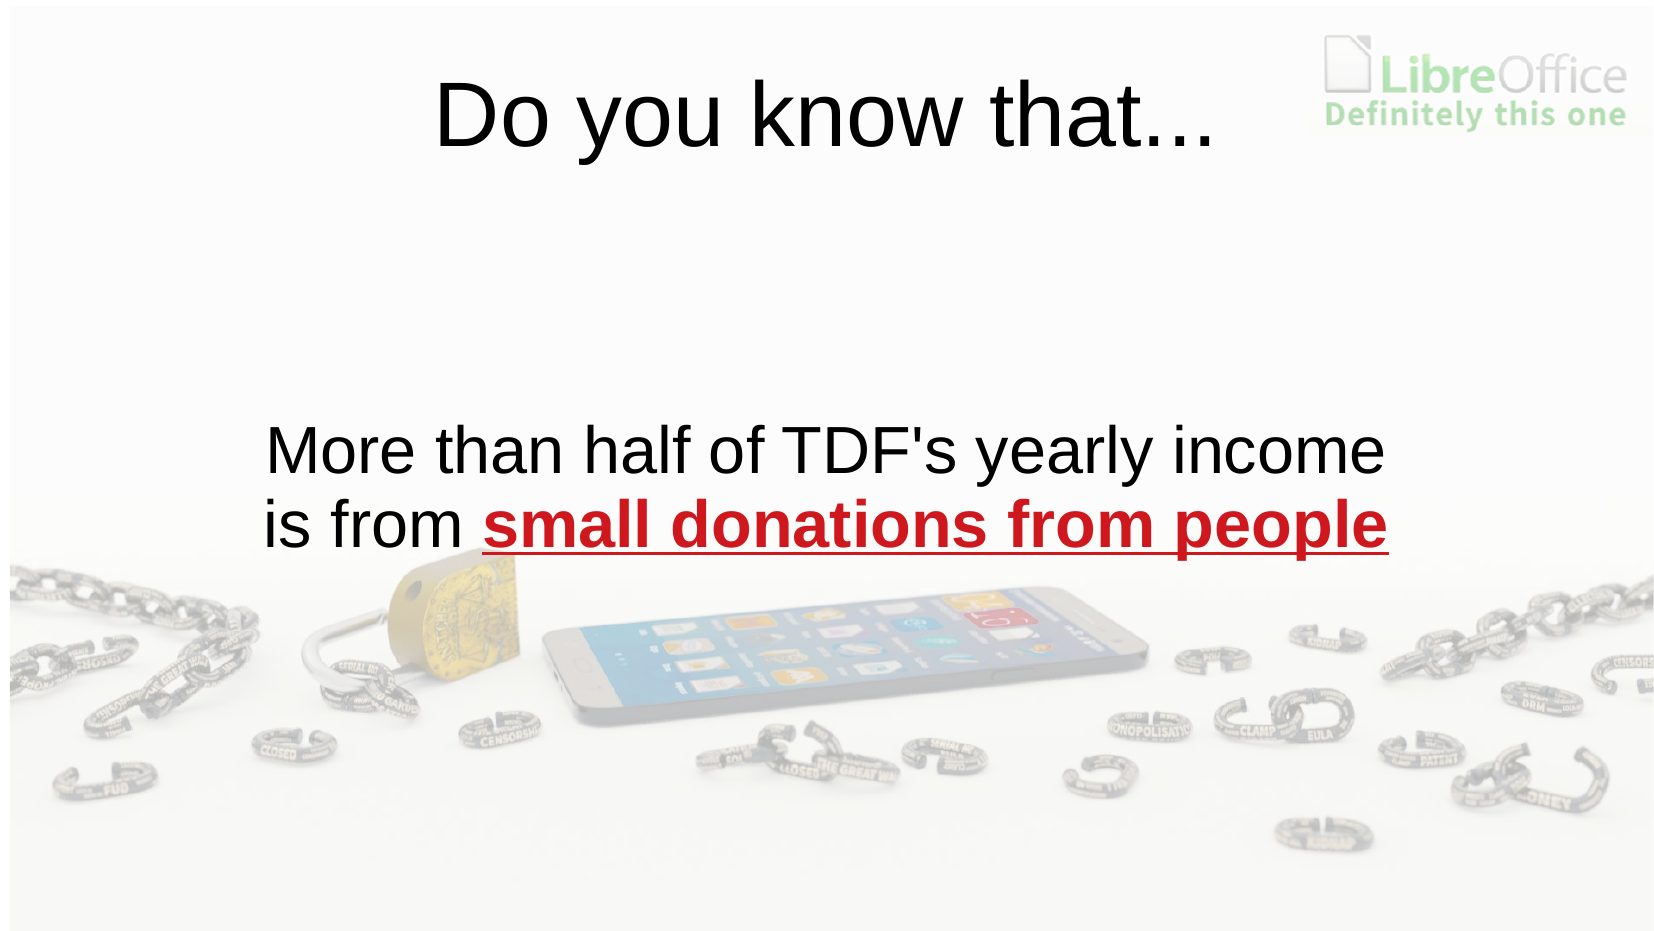

# Do you know that...
More than half of TDF's yearly income
is from small donations from people